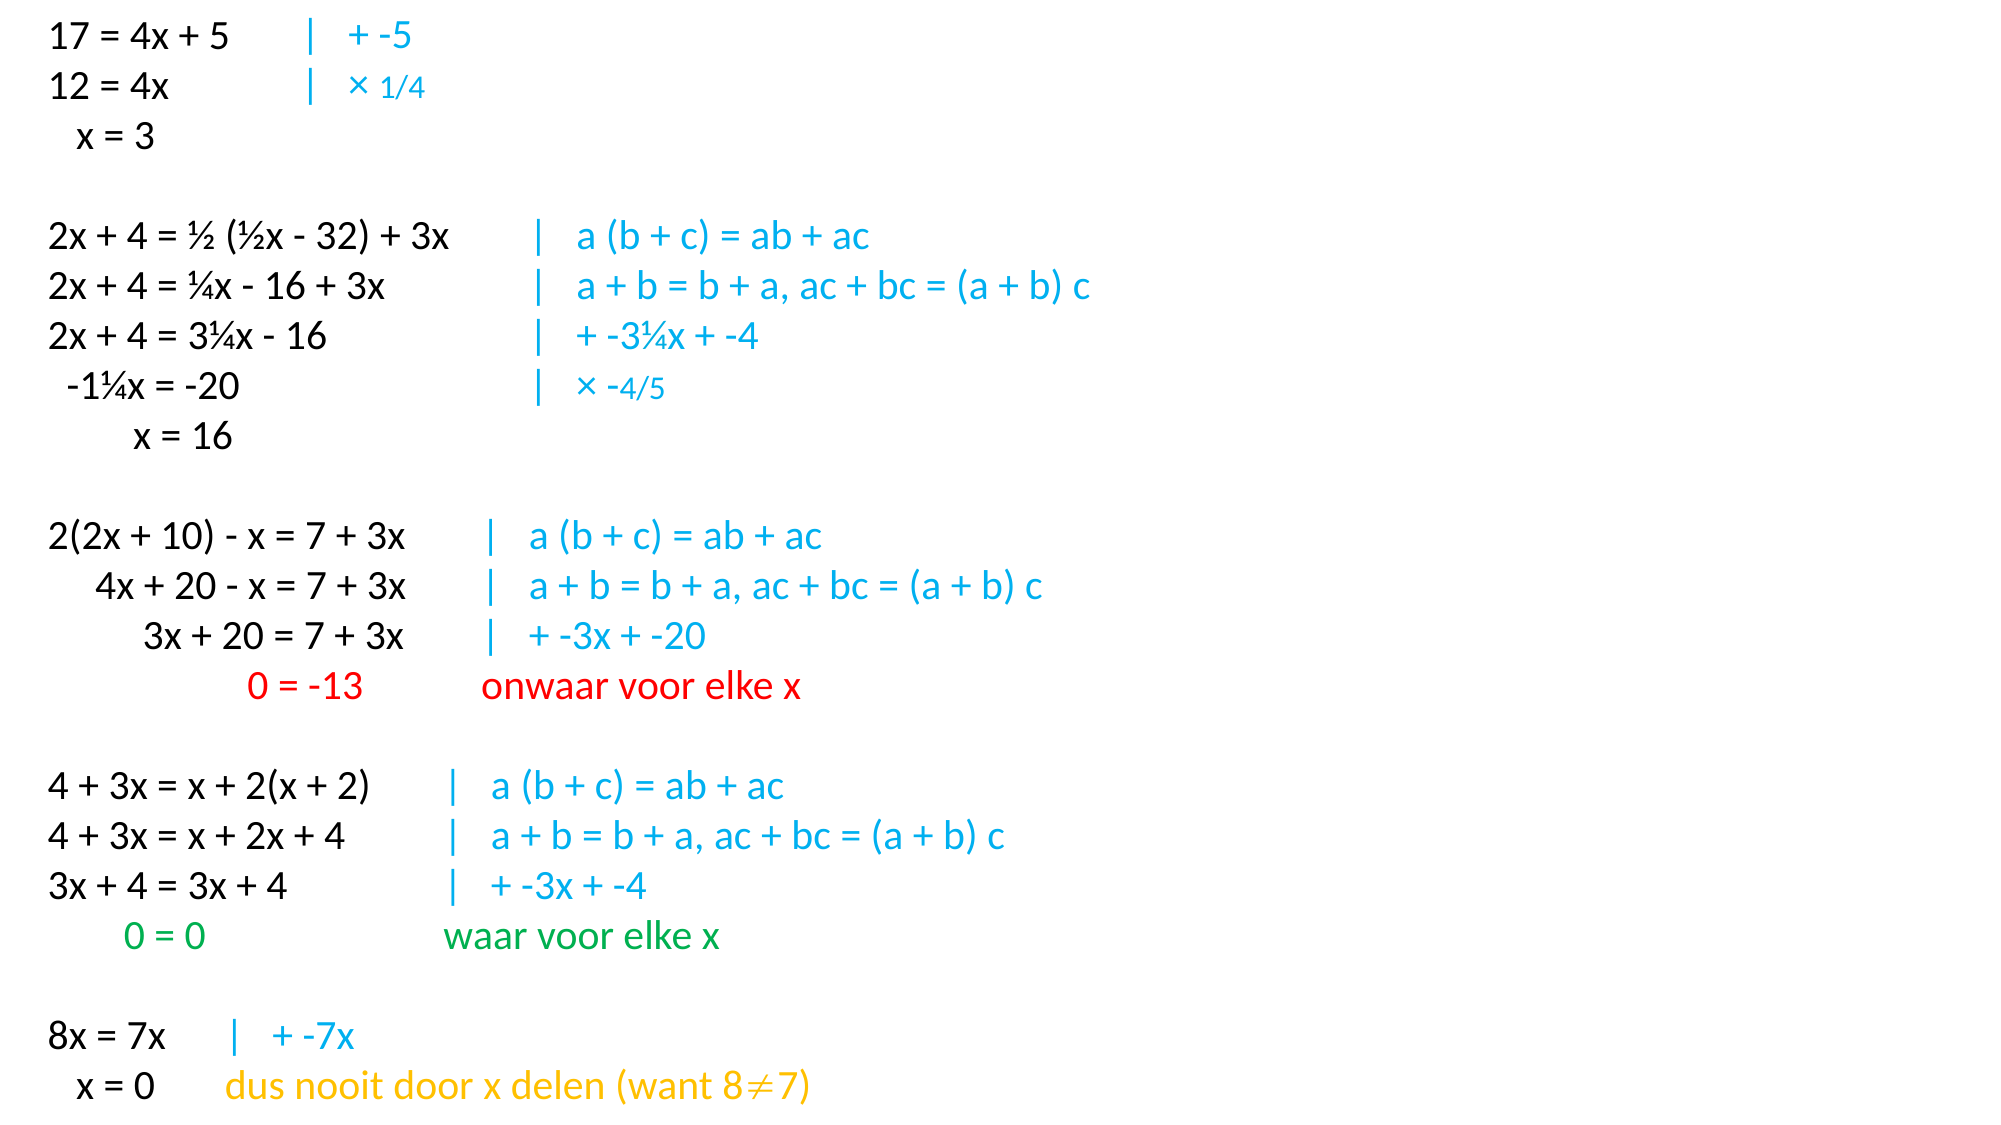

17 = 4x + 5
12 = 4x
 x = 3
2x + 4 = ½ (½x - 32) + 3x
2x + 4 = ¼x - 16 + 3x
2x + 4 = 3¼x - 16
 -1¼x = -20
 x = 16
2(2x + 10) - x = 7 + 3x
 4x + 20 - x = 7 + 3x
 3x + 20 = 7 + 3x
 0 = -13
4 + 3x = x + 2(x + 2)
4 + 3x = x + 2x + 4
3x + 4 = 3x + 4
 0 = 0
8x = 7x
 x = 0
 | + -5
 | × 1/4
 | a (b + c) = ab + ac
 | a + b = b + a, ac + bc = (a + b) c
 | + -3¼x + -4
 | × -4/5
 | a (b + c) = ab + ac
 | a + b = b + a, ac + bc = (a + b) c
 | + -3x + -20
 onwaar voor elke x
 | a (b + c) = ab + ac
 | a + b = b + a, ac + bc = (a + b) c
 | + -3x + -4
 waar voor elke x
| + -7x
dus nooit door x delen (want 8≠7)